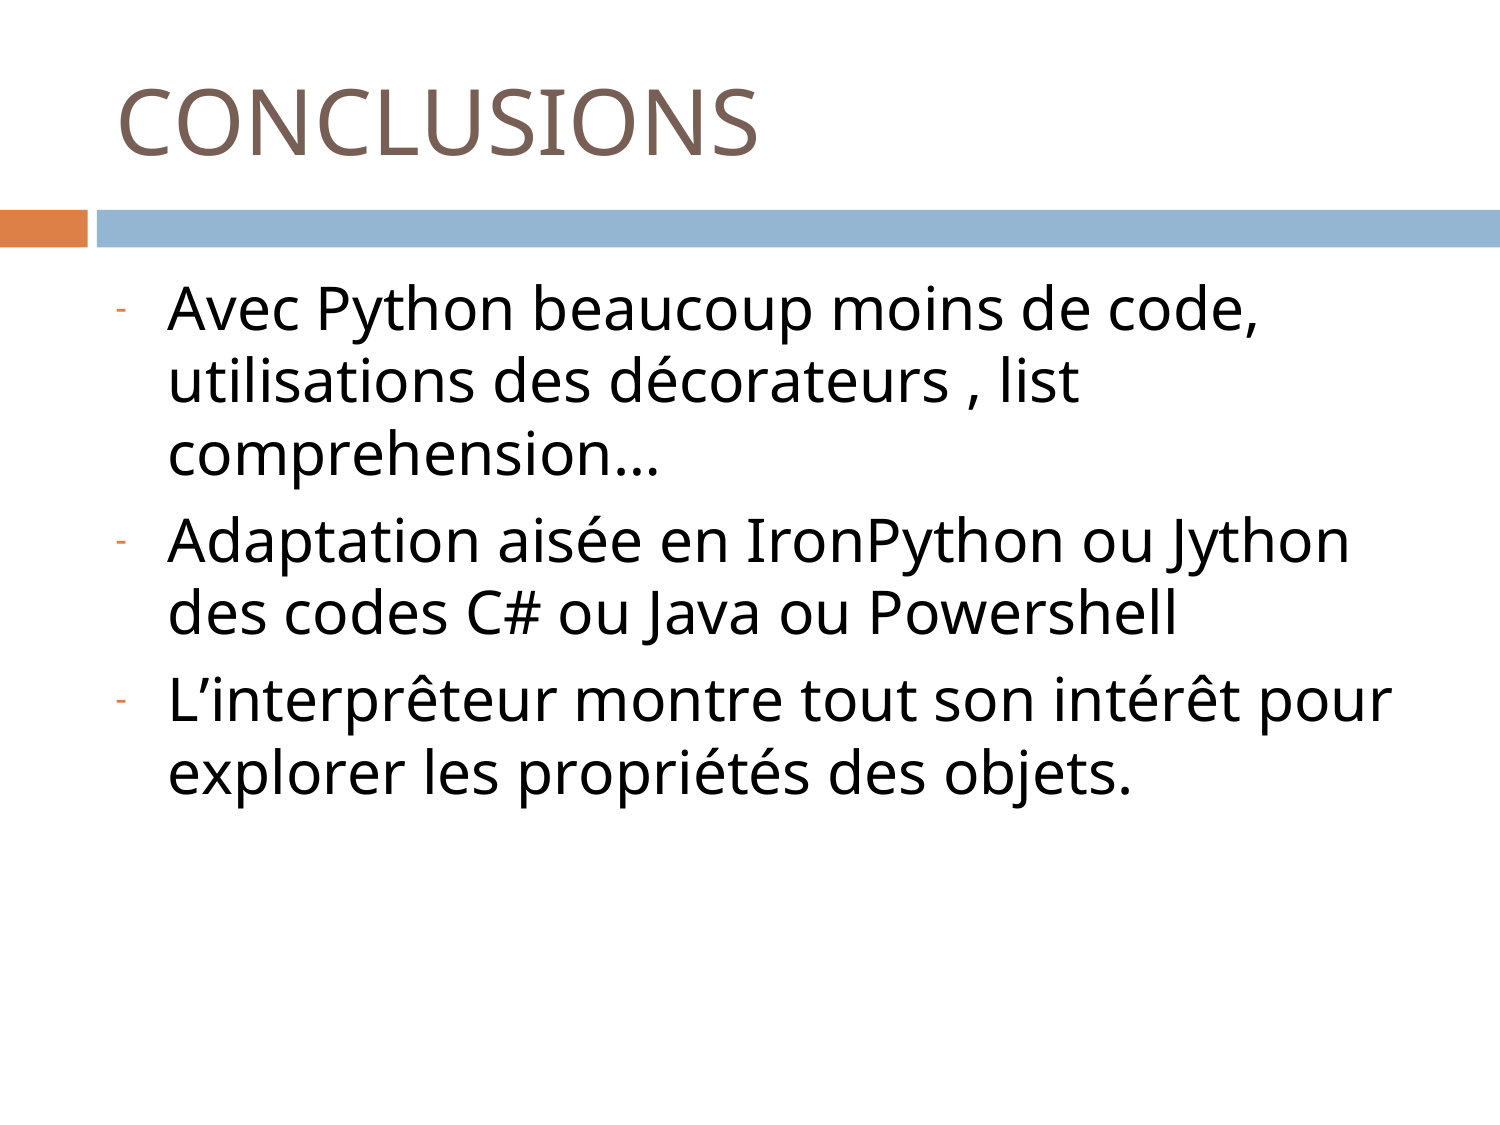

# CONCLUSIONS
Avec Python beaucoup moins de code, utilisations des décorateurs , list comprehension…
Adaptation aisée en IronPython ou Jython des codes C# ou Java ou Powershell
L’interprêteur montre tout son intérêt pour explorer les propriétés des objets.